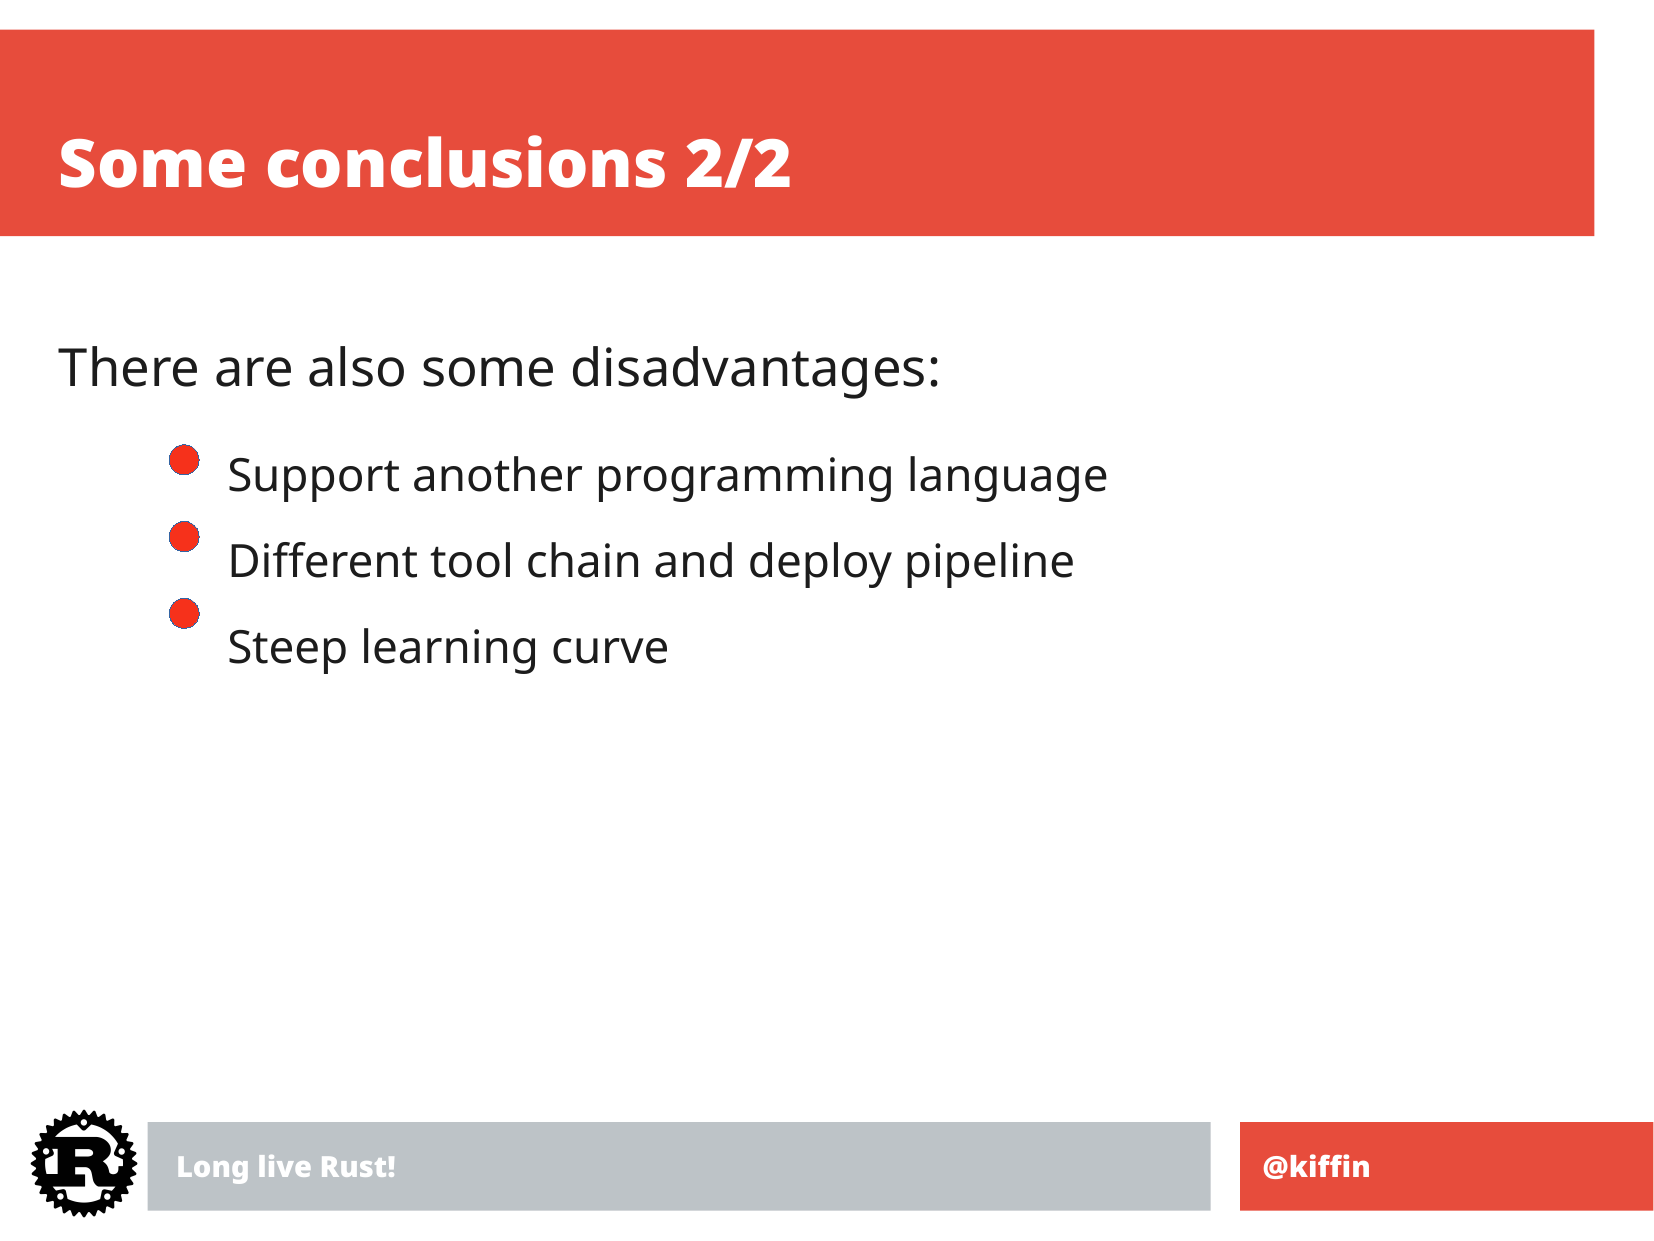

# Some conclusions 2/2
There are also some disadvantages:
Support another programming language
Different tool chain and deploy pipeline
Steep learning curve
Long live Rust!
@kiffin